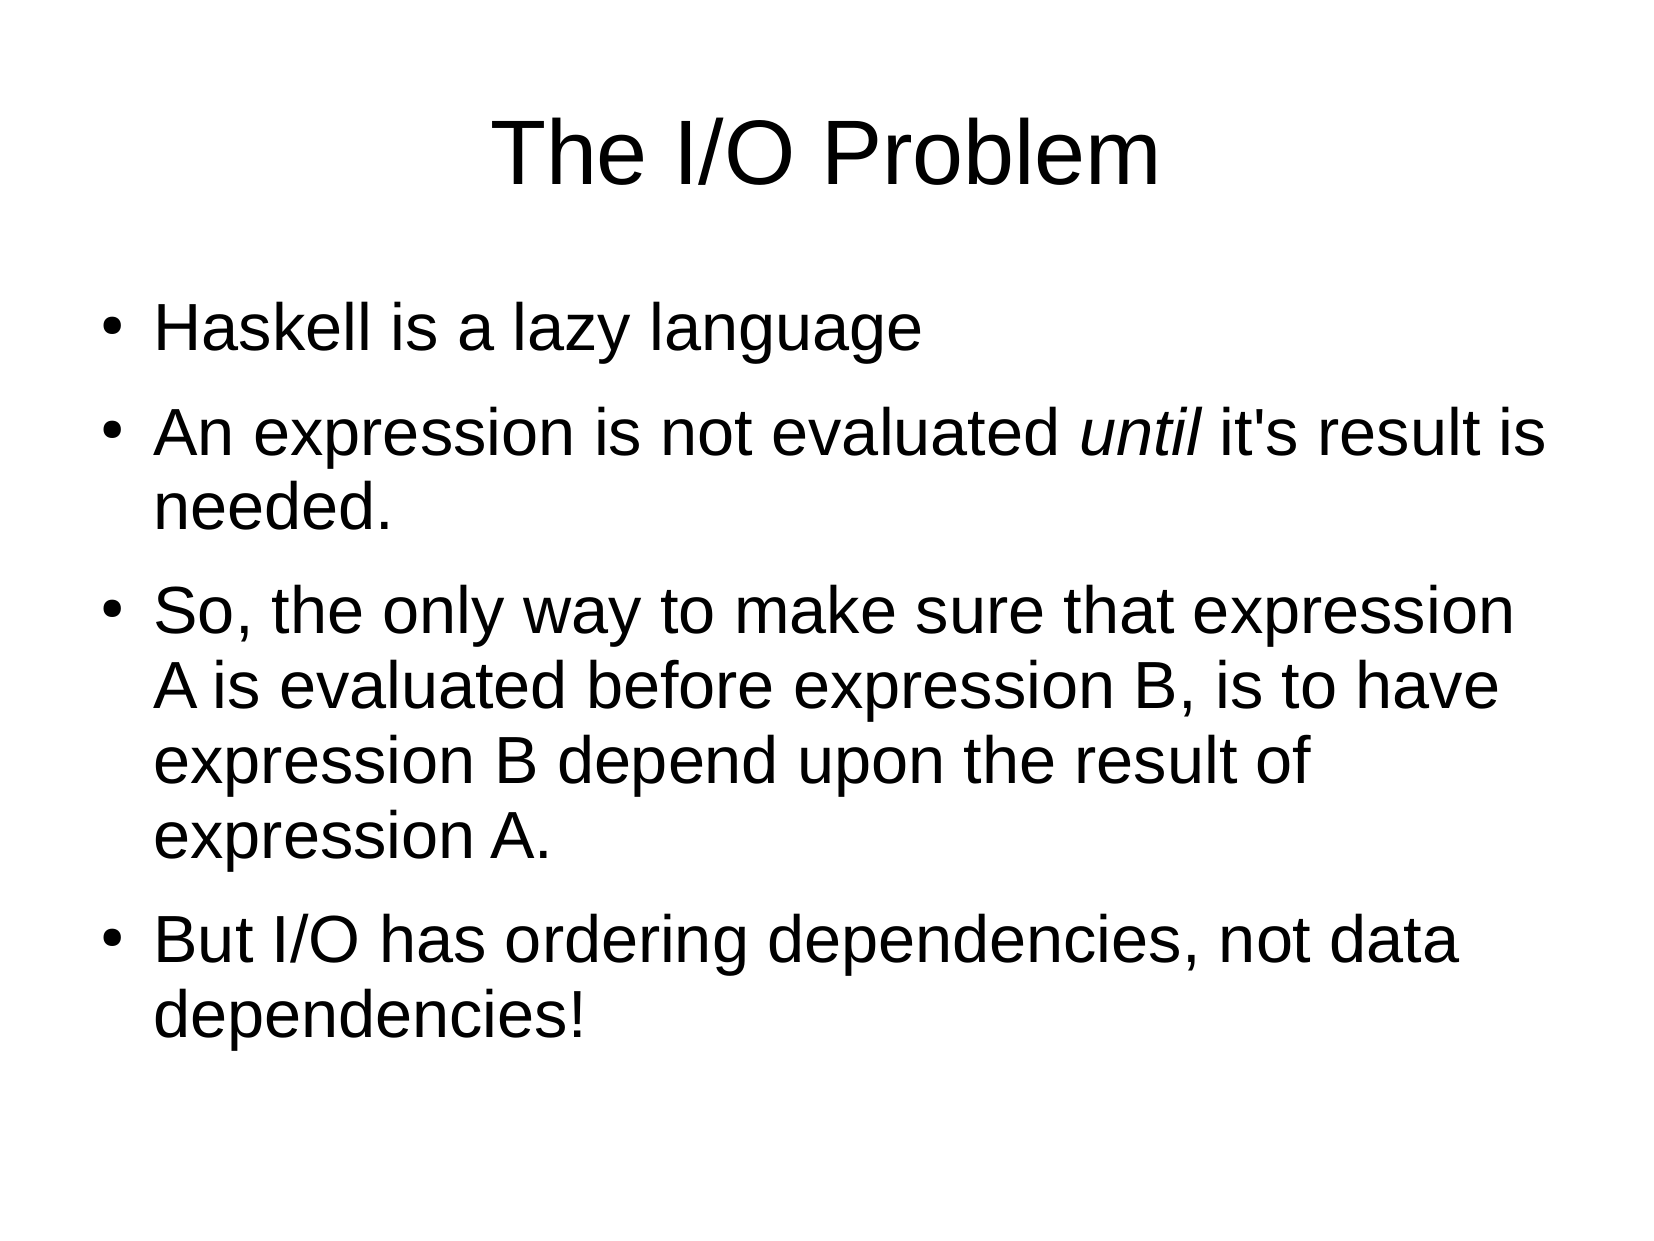

# The I/O Problem
Haskell is a lazy language
An expression is not evaluated until it's result is needed.
So, the only way to make sure that expression A is evaluated before expression B, is to have expression B depend upon the result of expression A.
But I/O has ordering dependencies, not data dependencies!